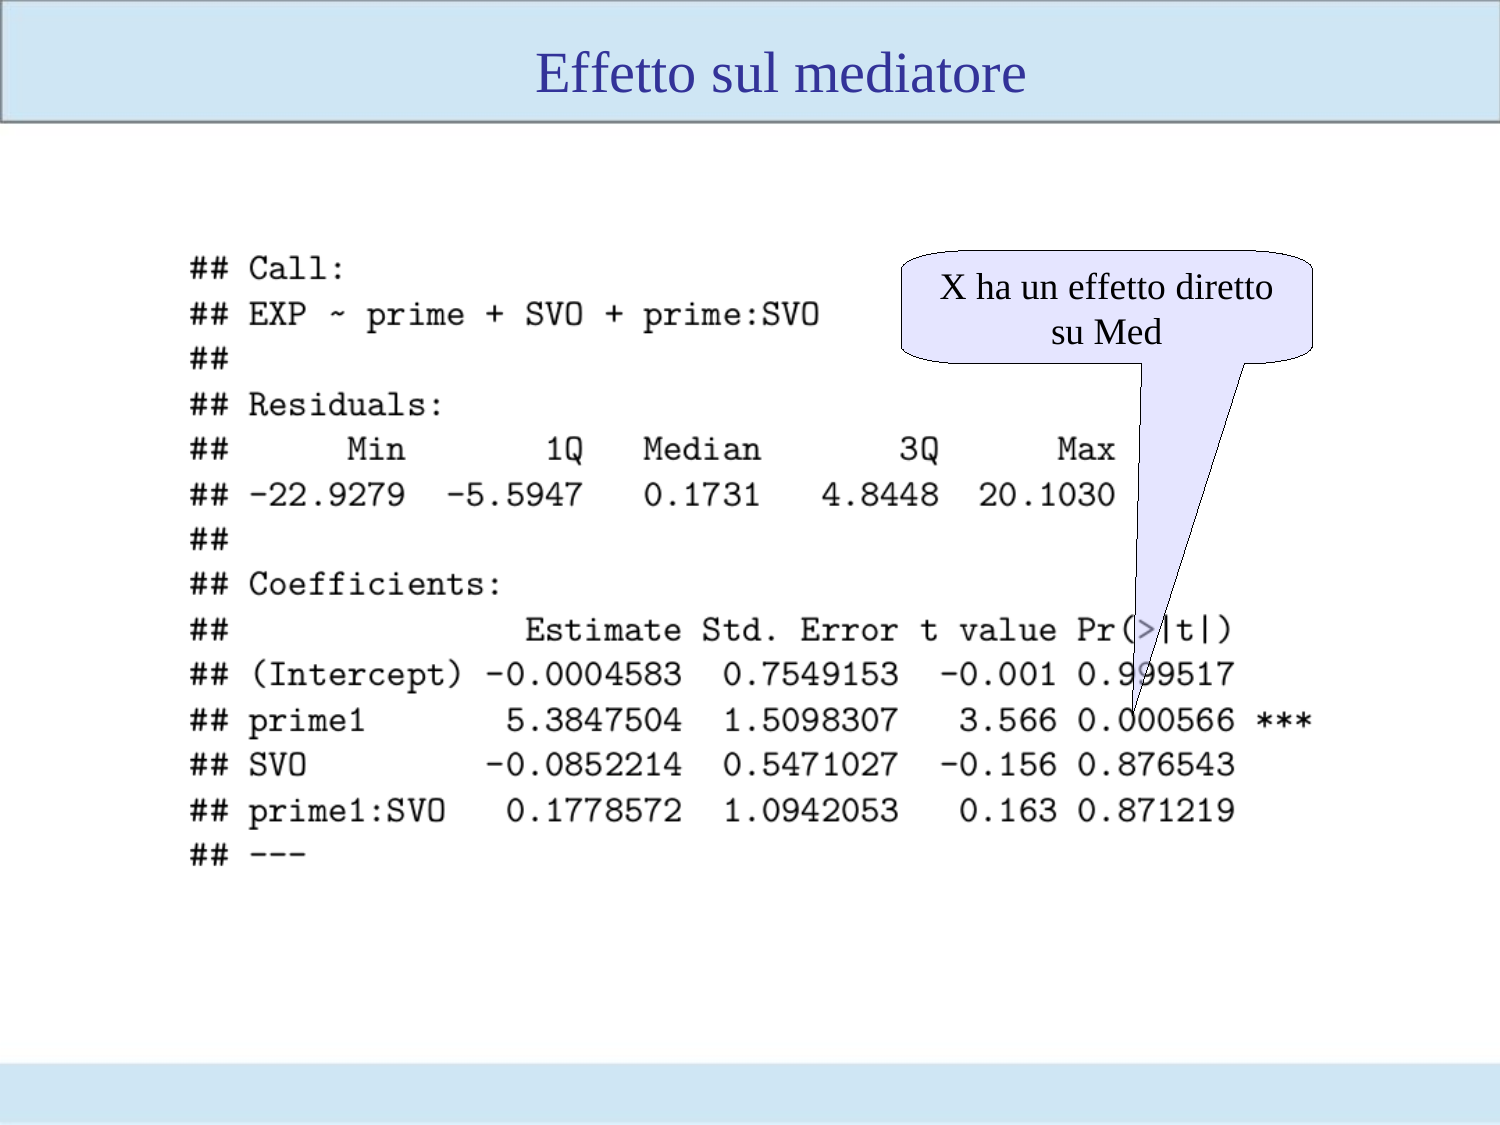

# Effetto sul mediatore
X ha un effetto diretto su Med